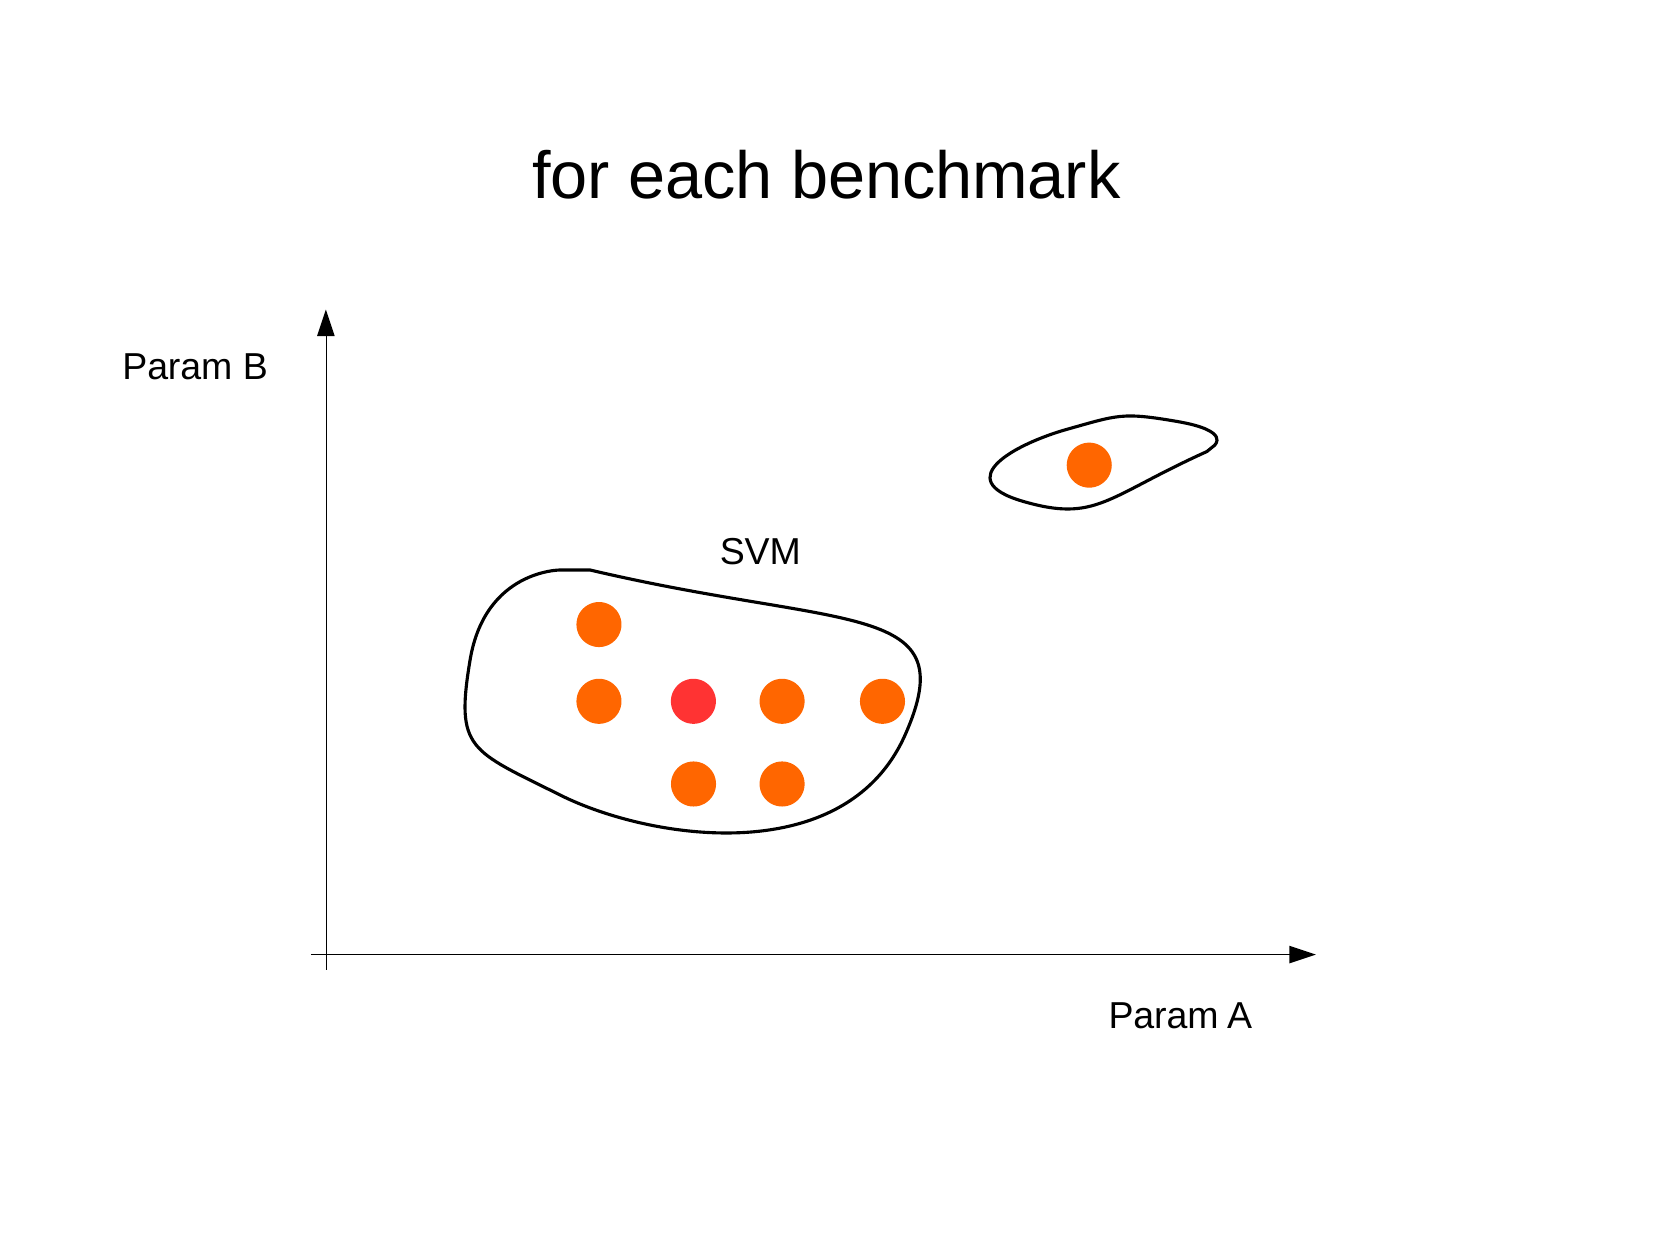

for each benchmark
Param B
SVM
Param A